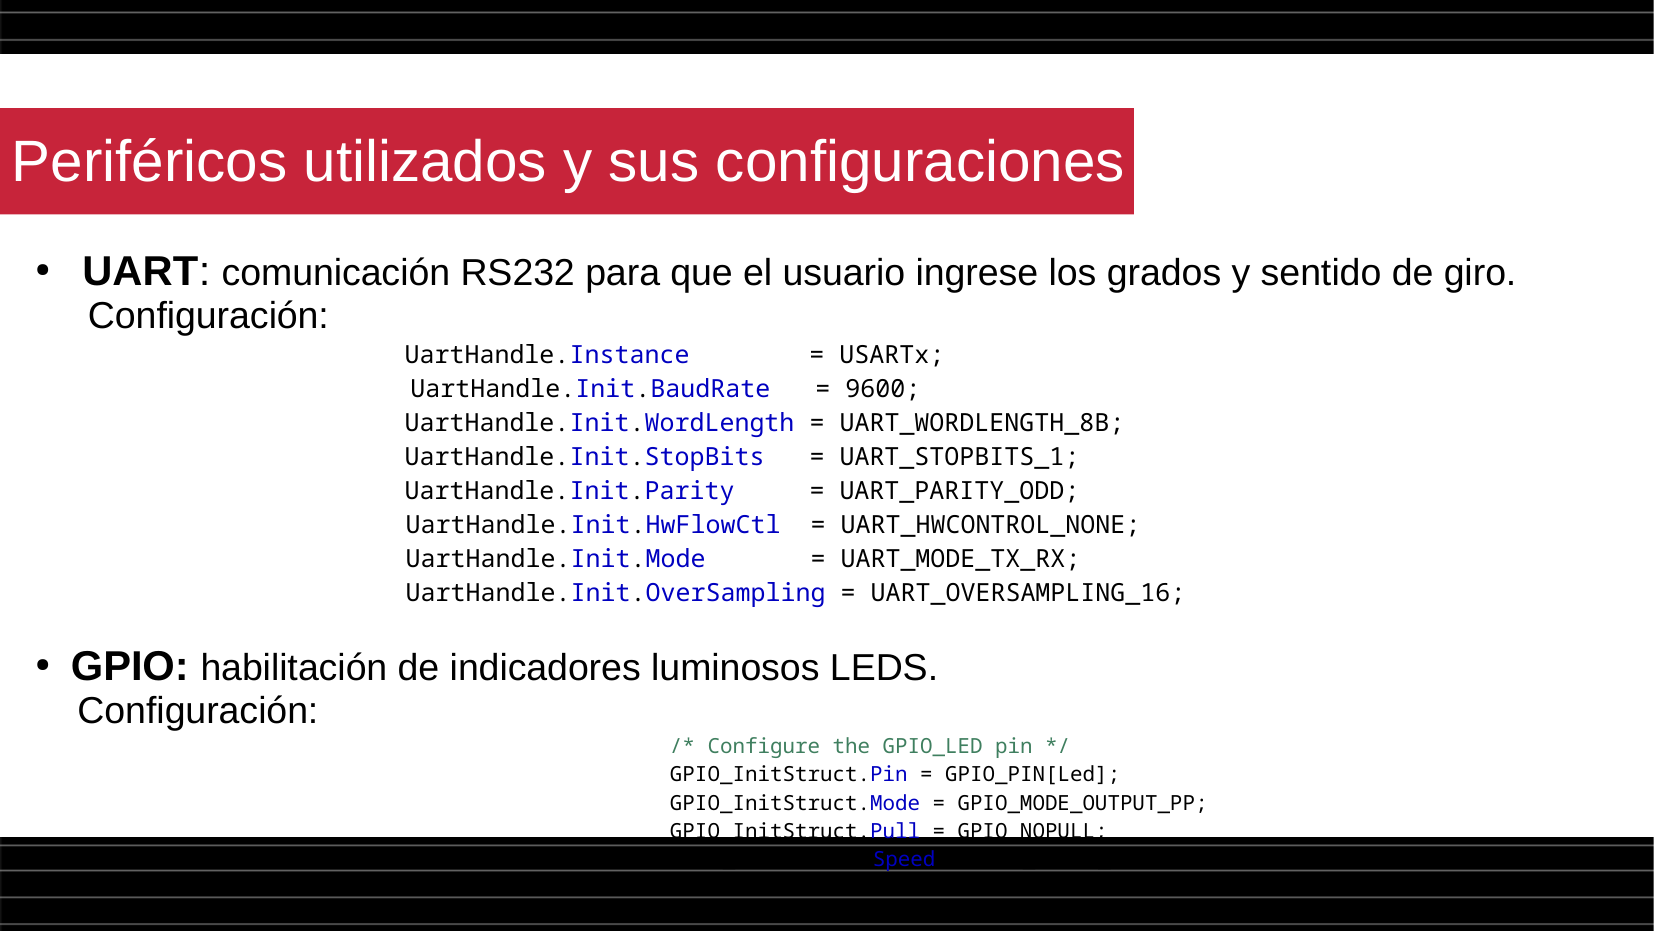

# Periféricos utilizados y sus configuraciones
 UART: comunicación RS232 para que el usuario ingrese los grados y sentido de giro.
 Configuración:
 		 	UartHandle.Instance = USARTx;
 UartHandle.Init.BaudRate = 9600;
				 	UartHandle.Init.WordLength = UART_WORDLENGTH_8B;
 					UartHandle.Init.StopBits = UART_STOPBITS_1;
 					UartHandle.Init.Parity = UART_PARITY_ODD;
 			 UartHandle.Init.HwFlowCtl = UART_HWCONTROL_NONE;
 				 UartHandle.Init.Mode = UART_MODE_TX_RX;
 				 UartHandle.Init.OverSampling = UART_OVERSAMPLING_16;
GPIO: habilitación de indicadores luminosos LEDS.
 Configuración:
 /* Configure the GPIO_LED pin */
 GPIO_InitStruct.Pin = GPIO_PIN[Led];
 GPIO_InitStruct.Mode = GPIO_MODE_OUTPUT_PP;
 GPIO_InitStruct.Pull = GPIO_NOPULL;
 GPIO_InitStruct.Speed = GPIO_SPEED_FAST;